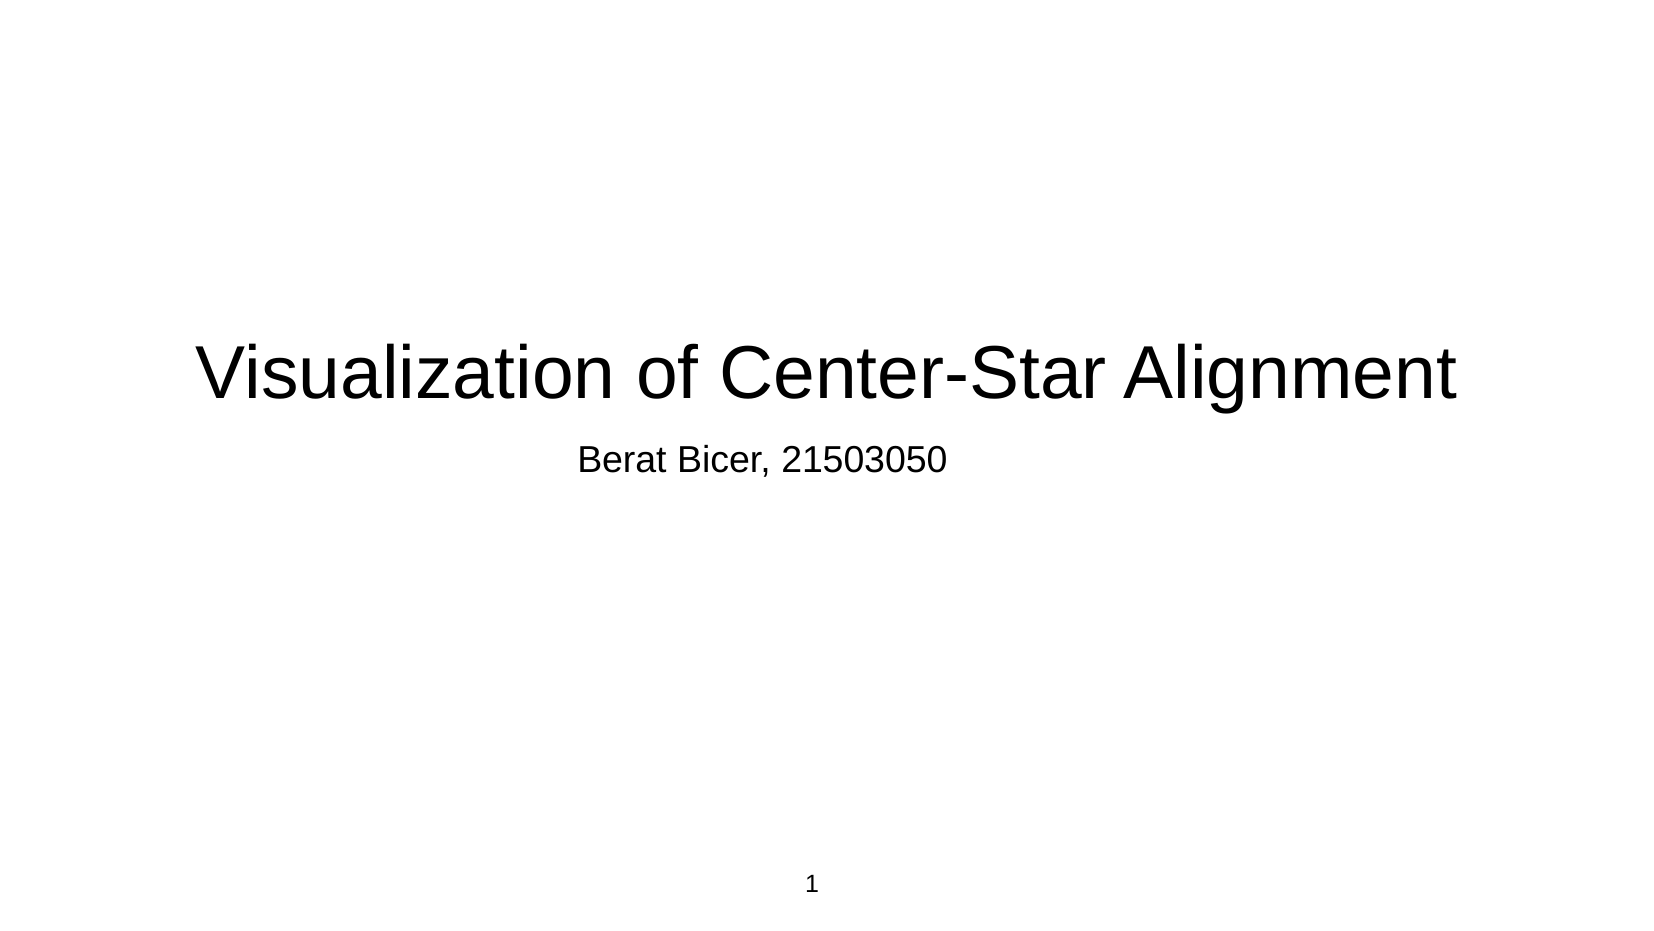

# Visualization of Center-Star Alignment
Berat Bicer, 21503050